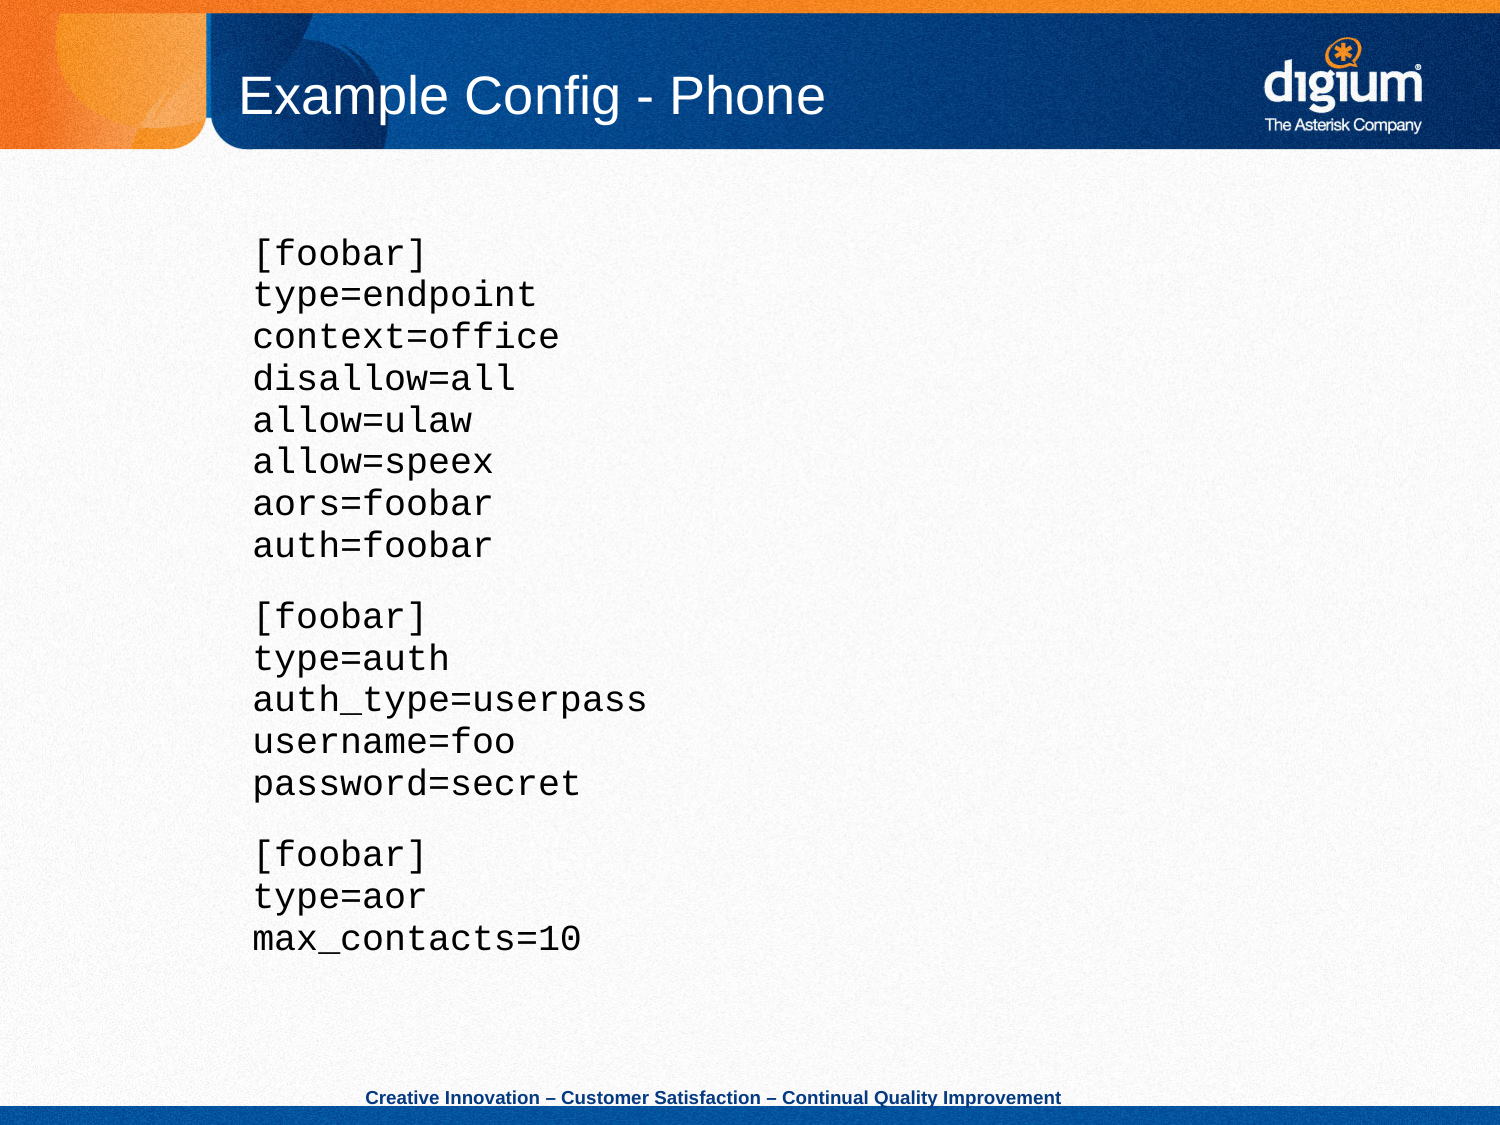

# Example Config - Phone
[foobar]
type=endpoint
context=office
disallow=all
allow=ulaw
allow=speex
aors=foobar
auth=foobar
[foobar]
type=auth
auth_type=userpass
username=foo
password=secret
[foobar]
type=aor
max_contacts=10